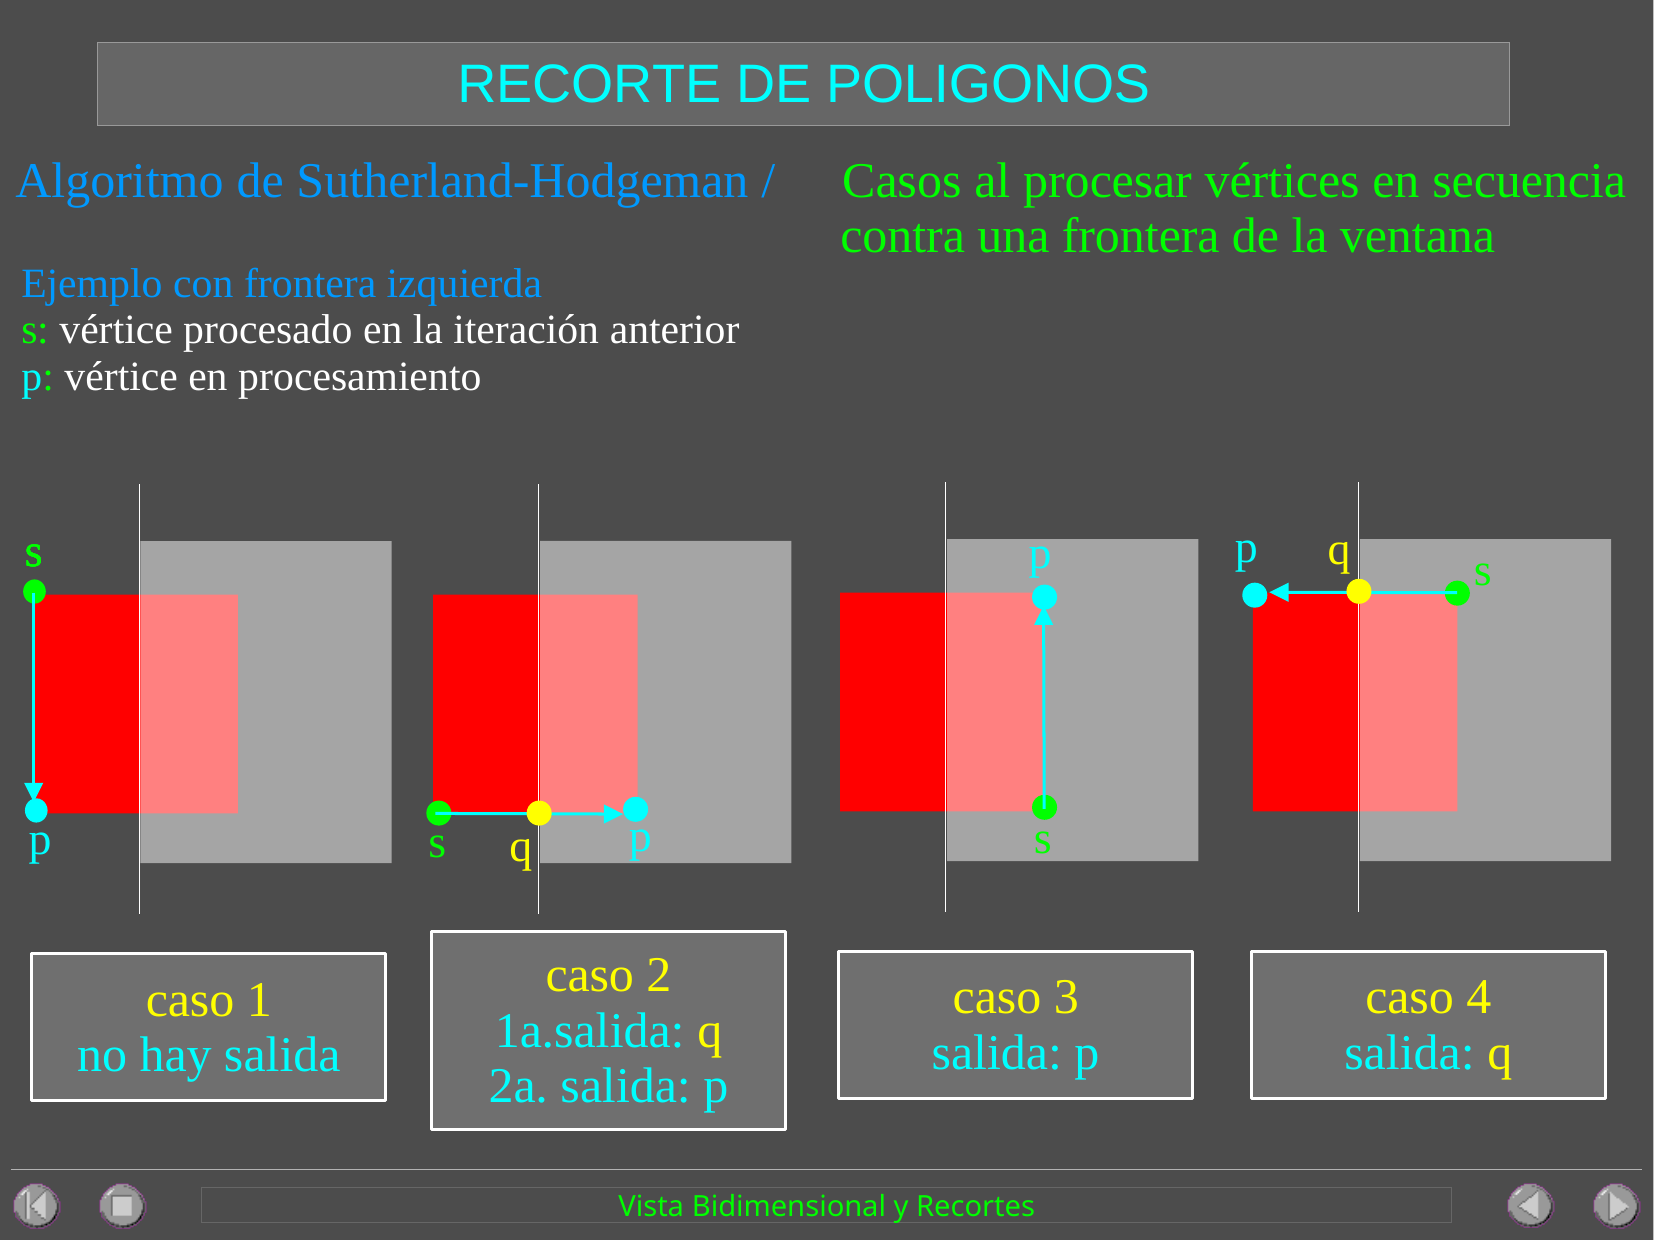

# RECORTE DE POLIGONOS
Algoritmo de Sutherland-Hodgeman / 	Casos al procesar vértices en secuencia 											contra una frontera de la ventana
Ejemplo con frontera izquierda
s: vértice procesado en la iteración anterior
p: vértice en procesamiento
p
s
q
s
s
s
s
s
p
p
s
p
s
q
caso 2
1a.salida: q
2a. salida: p
caso 3
salida: p
caso 4
salida: q
caso 1
no hay salida